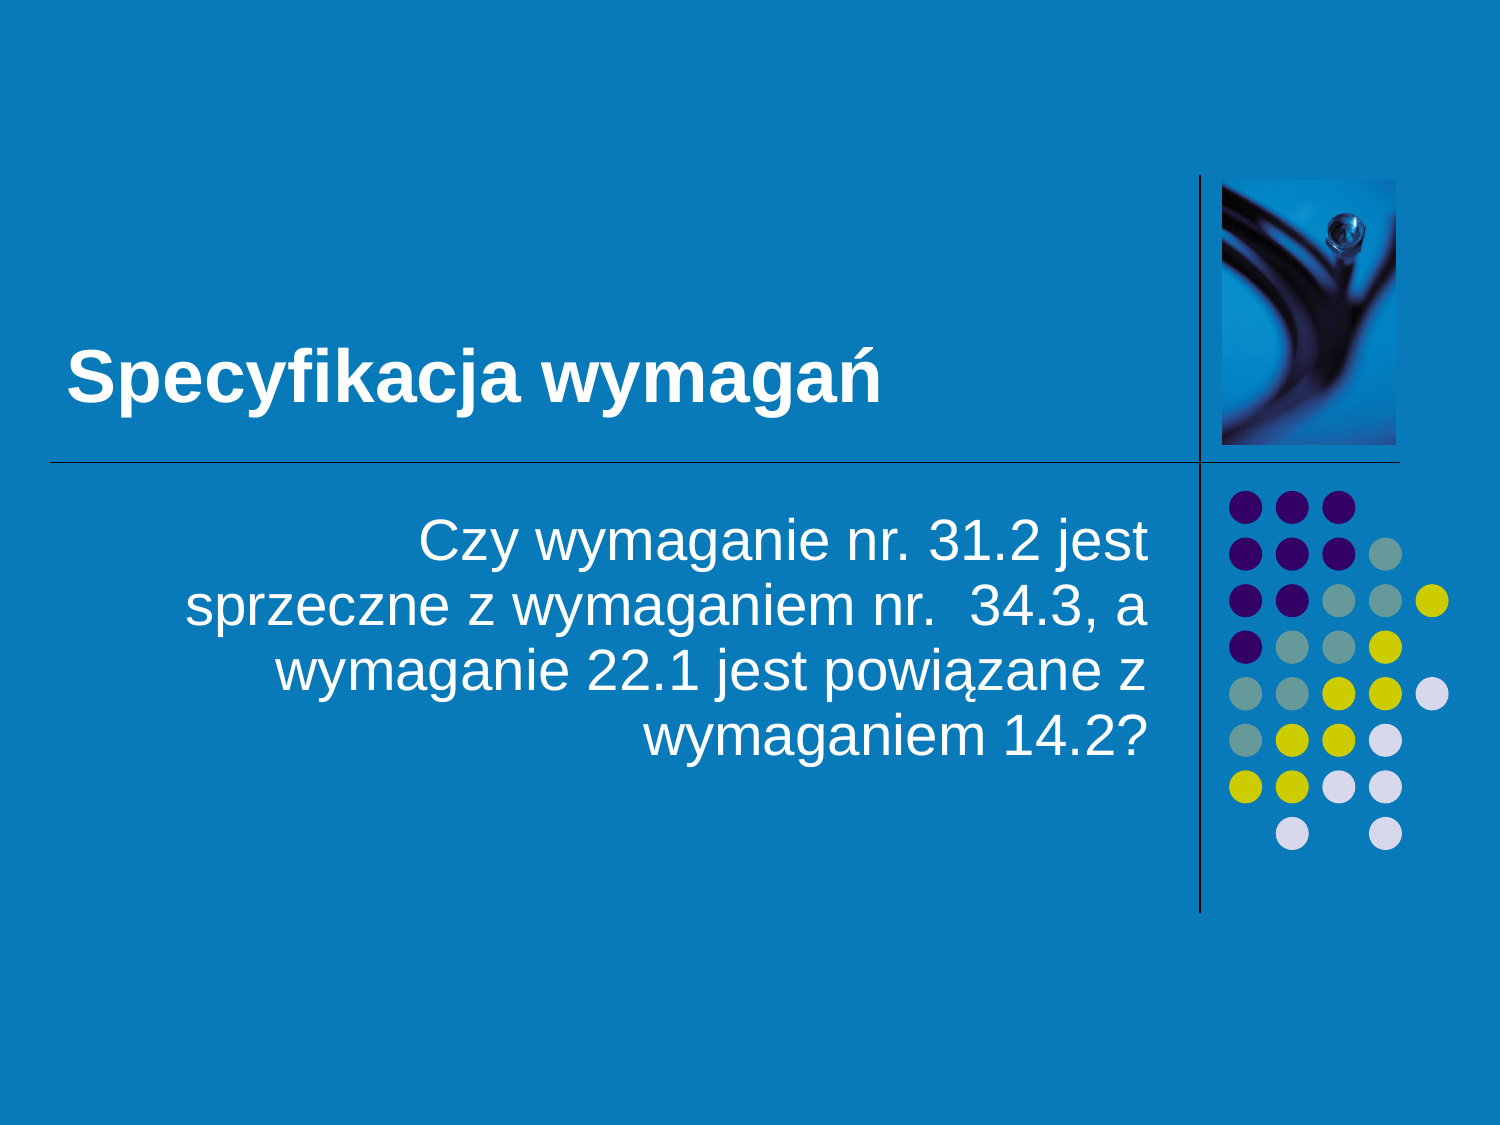

# Specyfikacja wymagań
Czy wymaganie nr. 31.2 jest sprzeczne z wymaganiem nr. 34.3, a wymaganie 22.1 jest powiązane z wymaganiem 14.2?